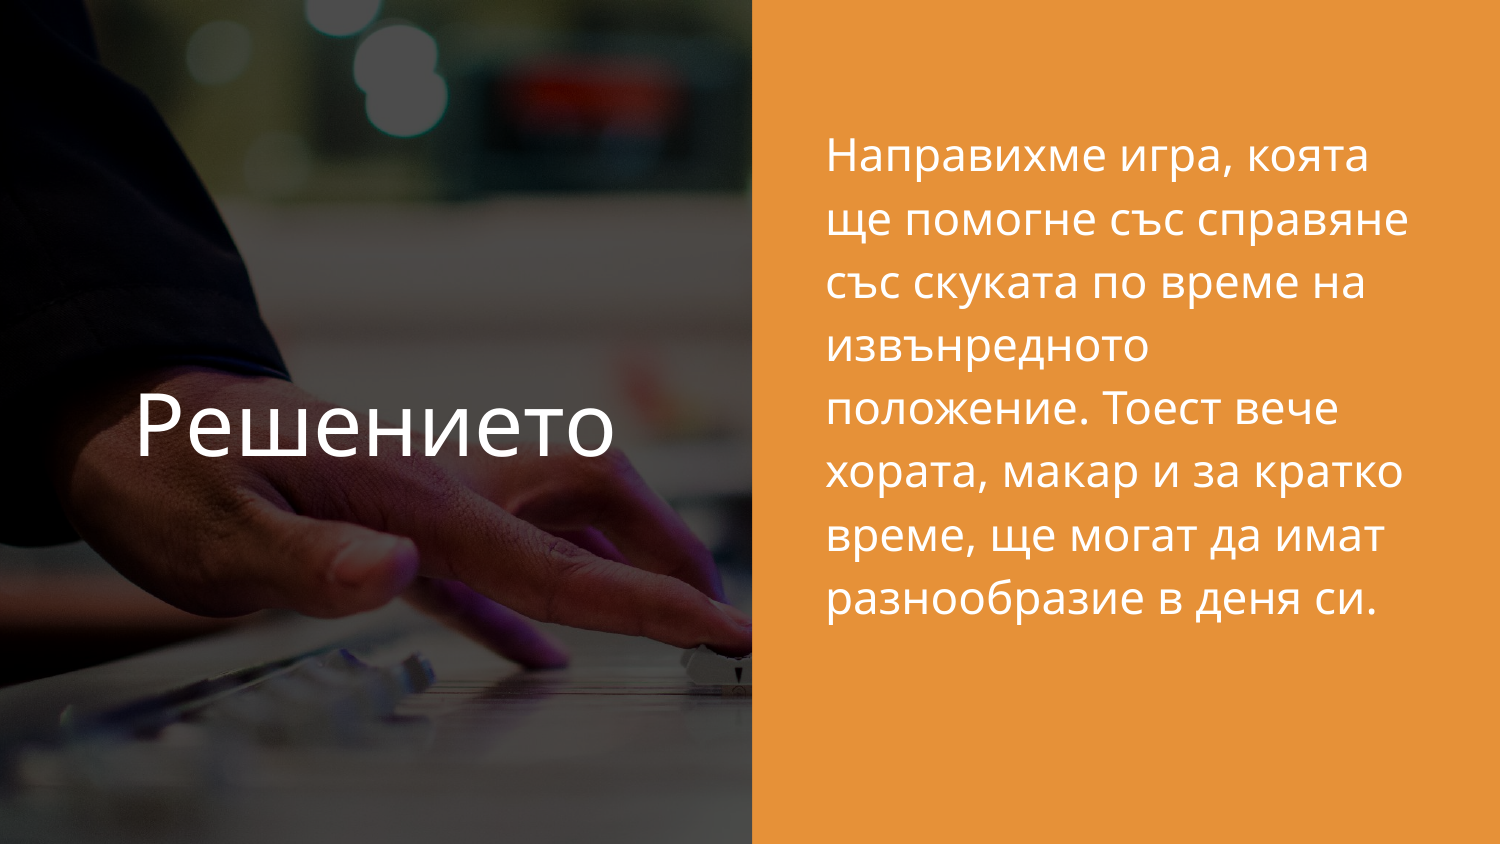

Направихме игра, коята ще помогне със справяне със скуката по време на извънредното положение. Тоест вече хората, макар и за кратко време, ще могат да имат разнообразие в деня си.
Решението